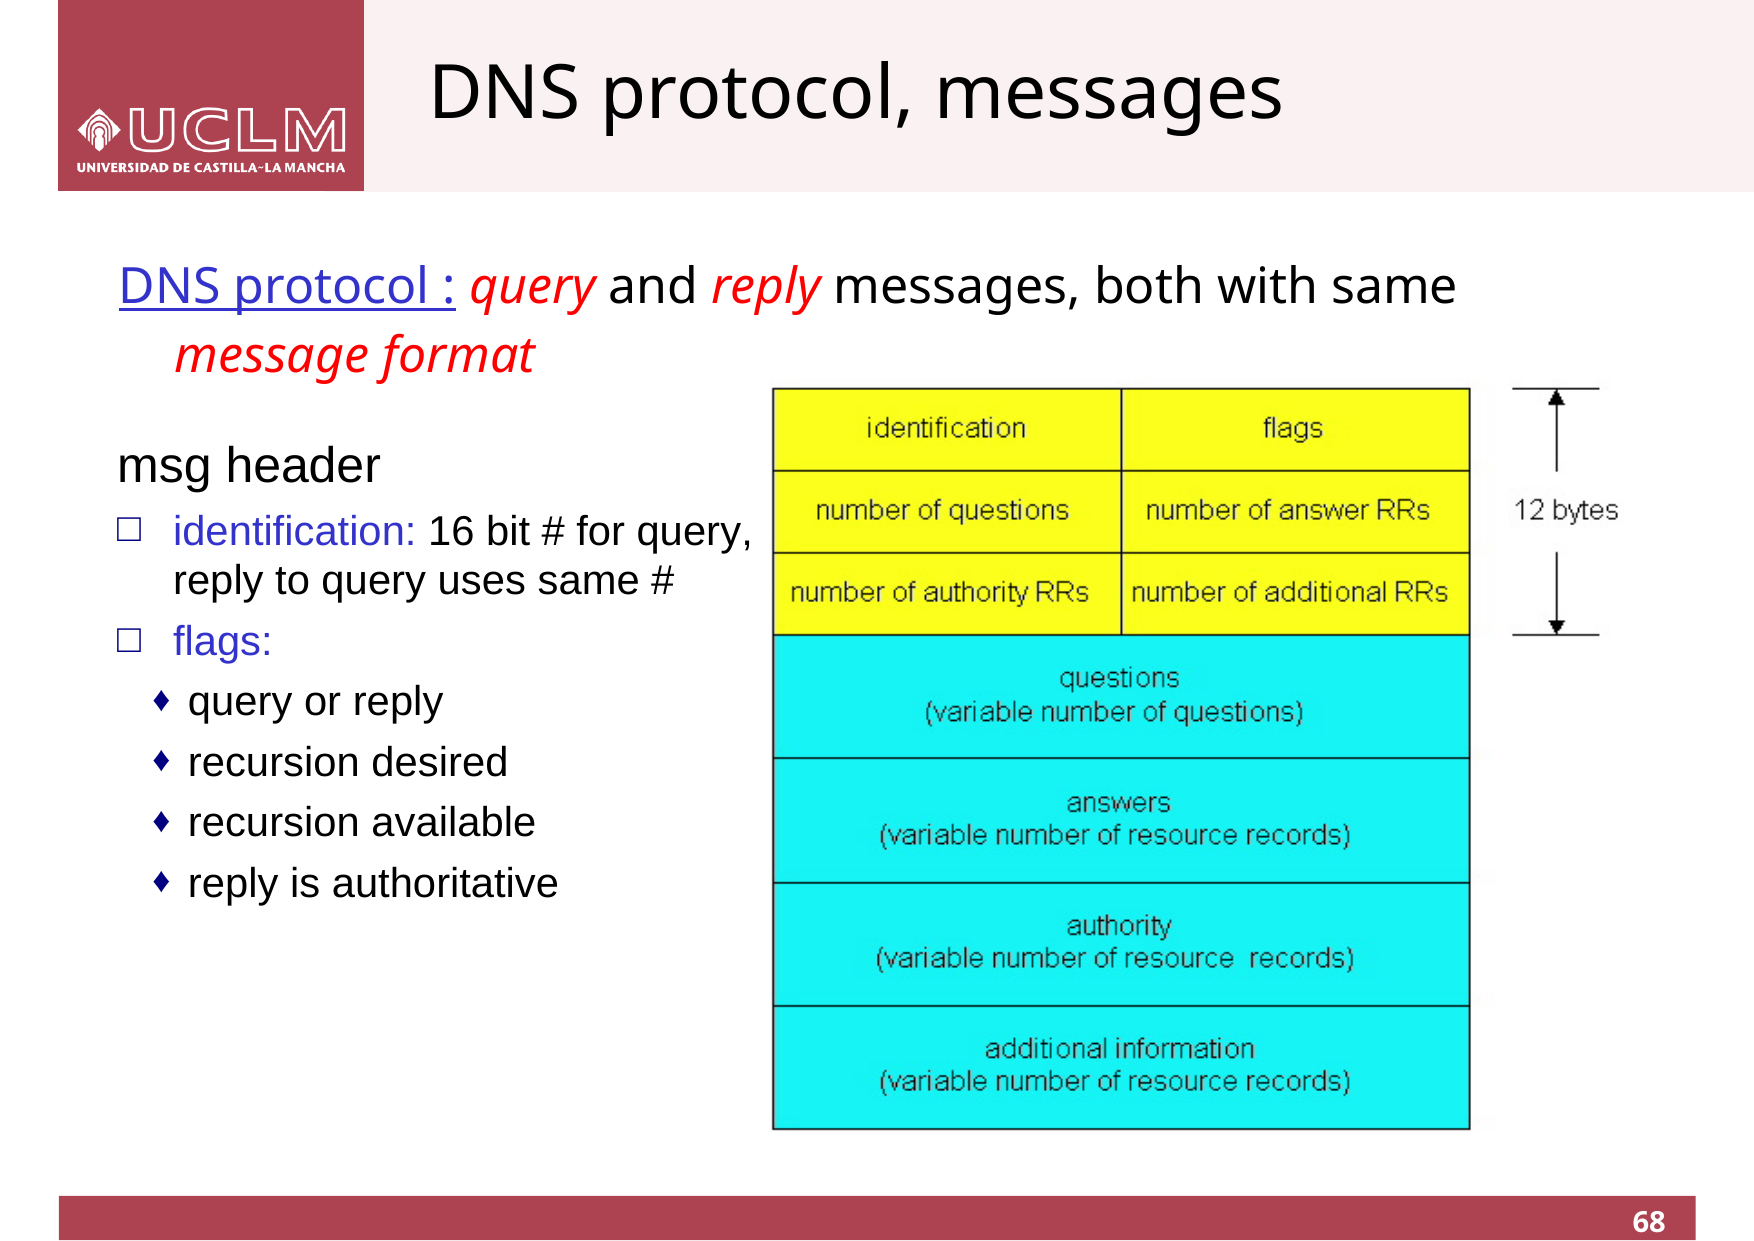

# DNS protocol, messages
DNS protocol : query and reply messages, both with same message format
msg header
identification: 16 bit # for query, reply to query uses same #
flags:
query or reply
recursion desired
recursion available
reply is authoritative
68